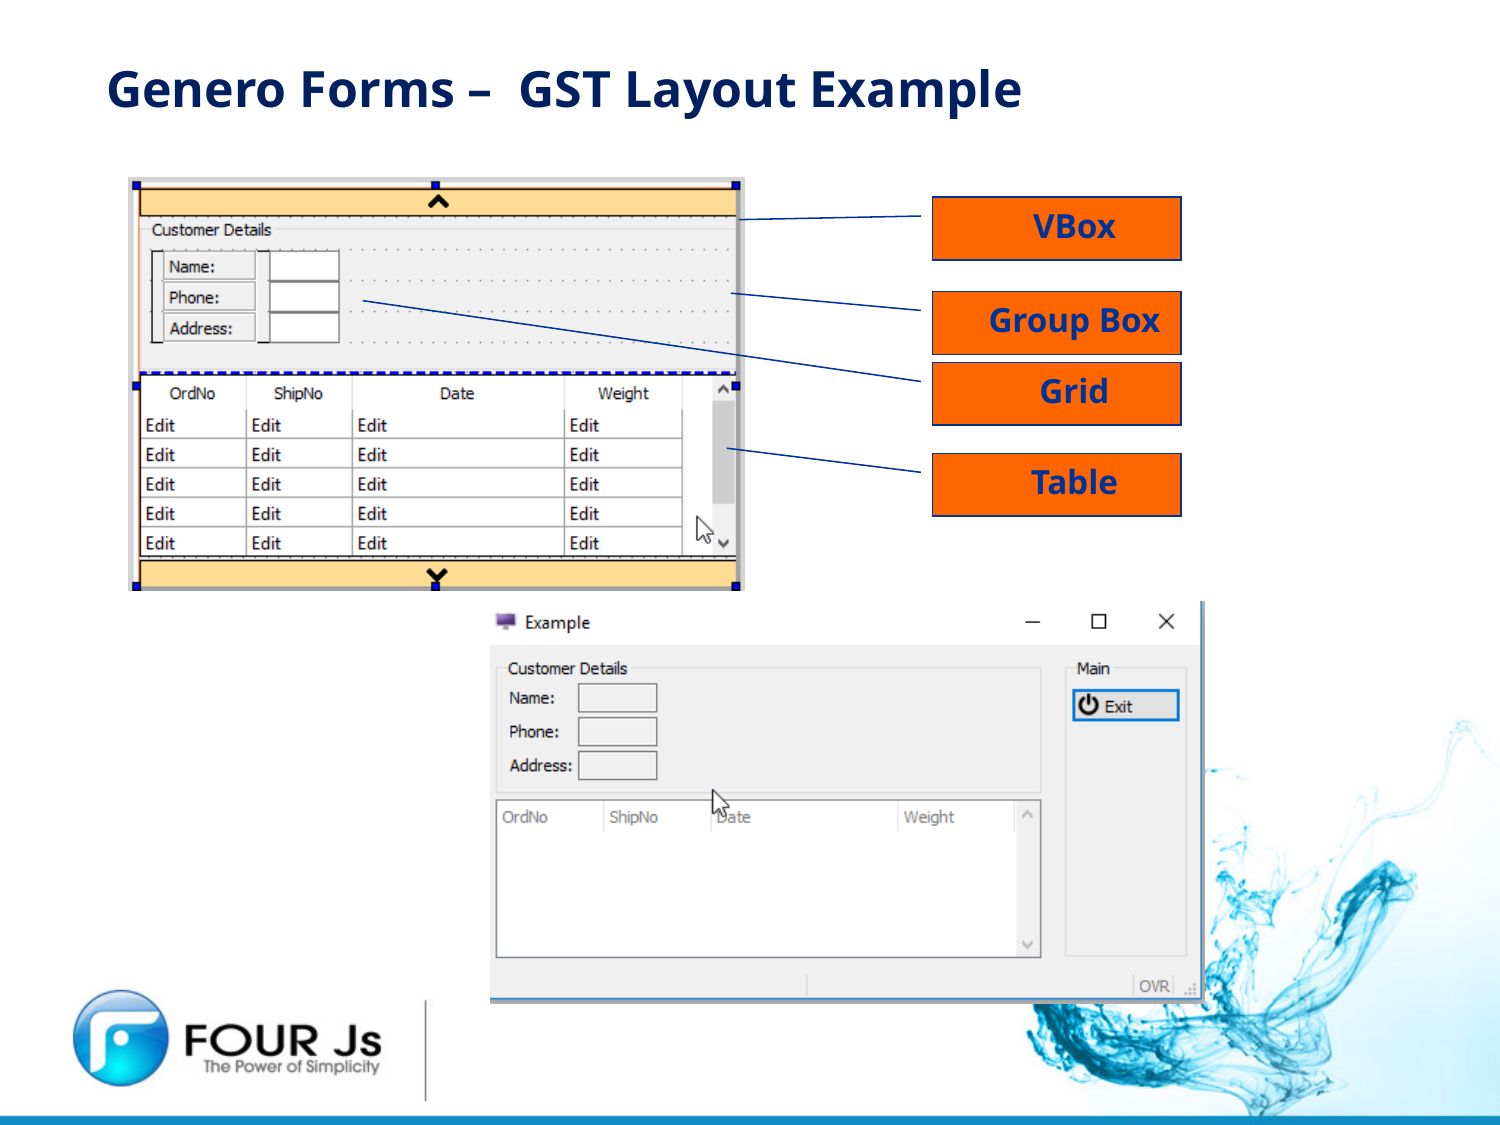

# Genero Forms – GST Layout Example
VBox
Group Box
Grid
Table